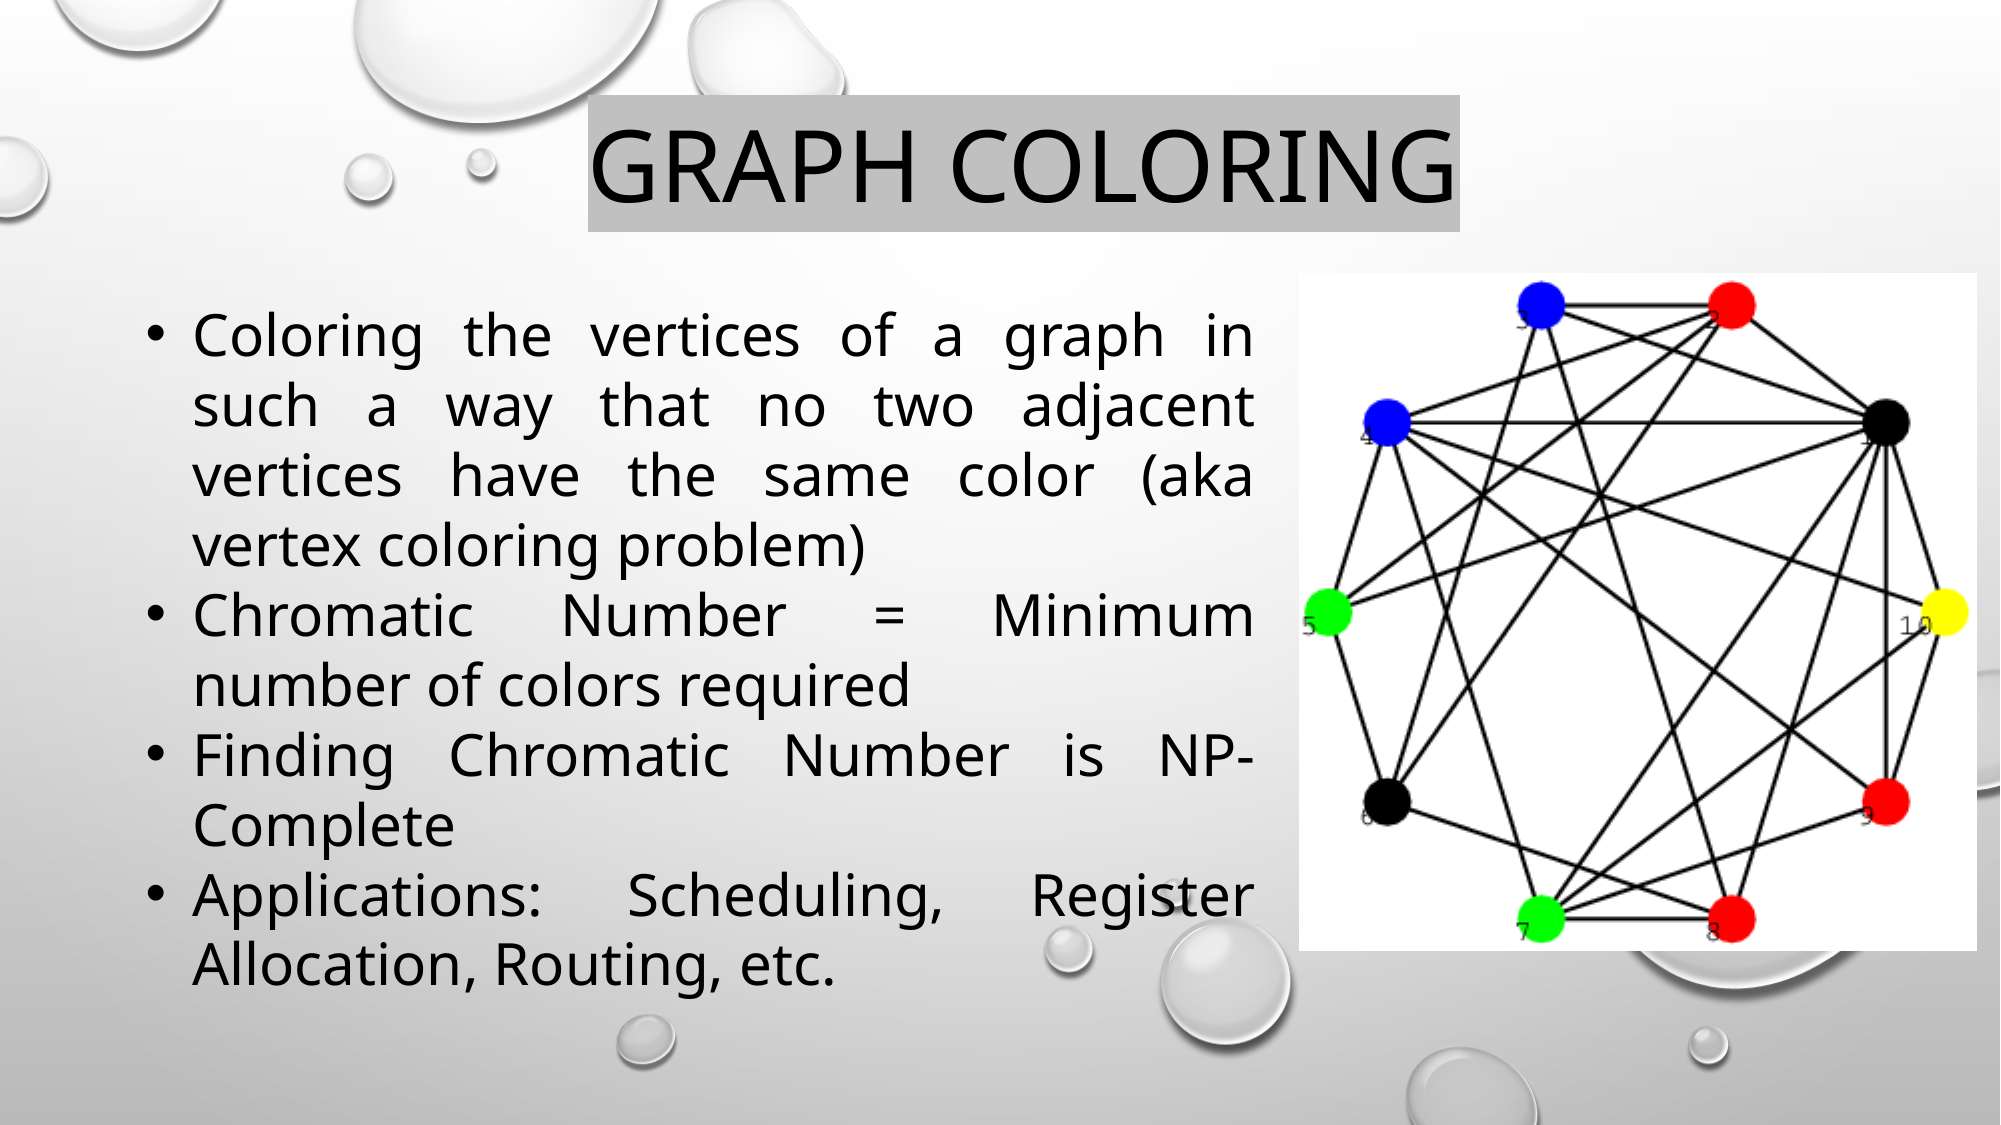

# Graph Coloring
Coloring the vertices of a graph in such a way that no two adjacent vertices have the same color (aka vertex coloring problem)
Chromatic Number = Minimum number of colors required
Finding Chromatic Number is NP-Complete
Applications: Scheduling, Register Allocation, Routing, etc.